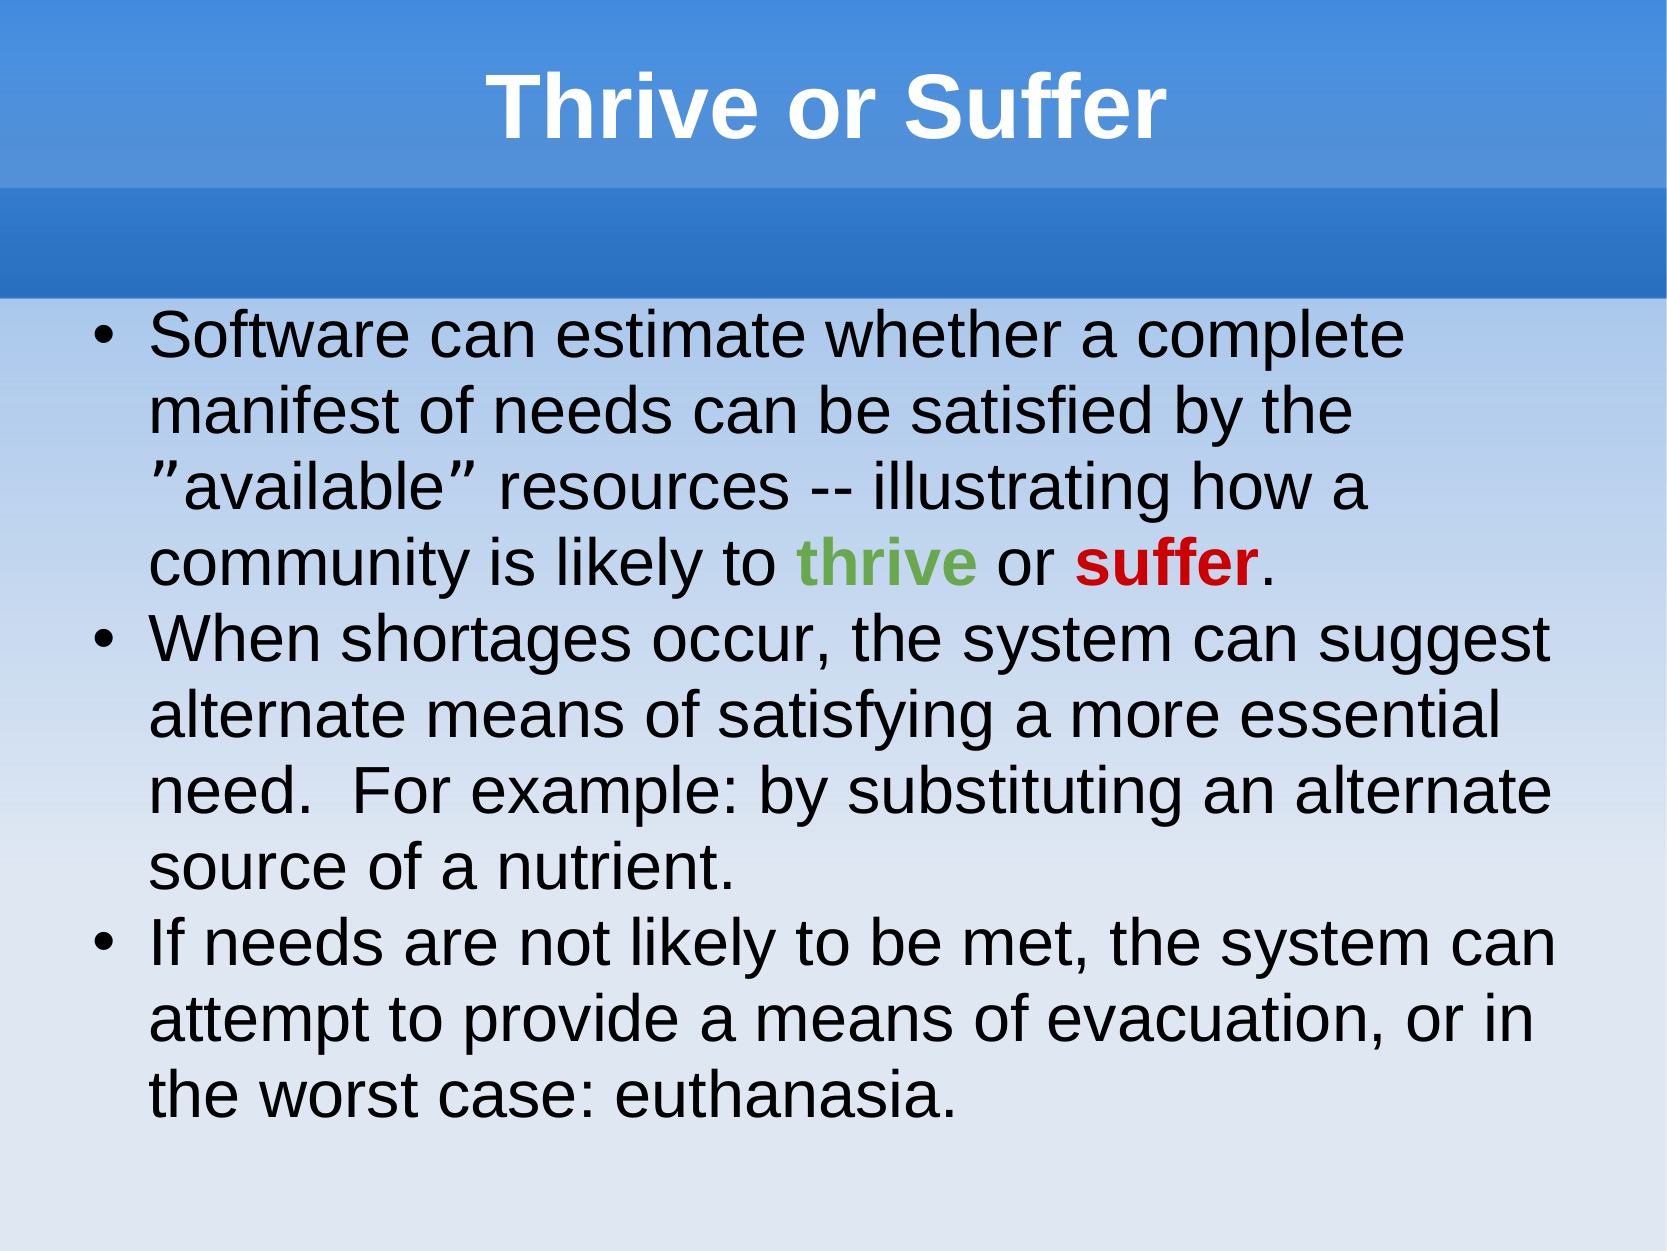

# Thrive or Suffer
Software can estimate whether a complete manifest of needs can be satisfied by the ”available” resources -- illustrating how a community is likely to thrive or suffer.
When shortages occur, the system can suggest alternate means of satisfying a more essential need.  For example: by substituting an alternate source of a nutrient.
If needs are not likely to be met, the system can attempt to provide a means of evacuation, or in the worst case: euthanasia.